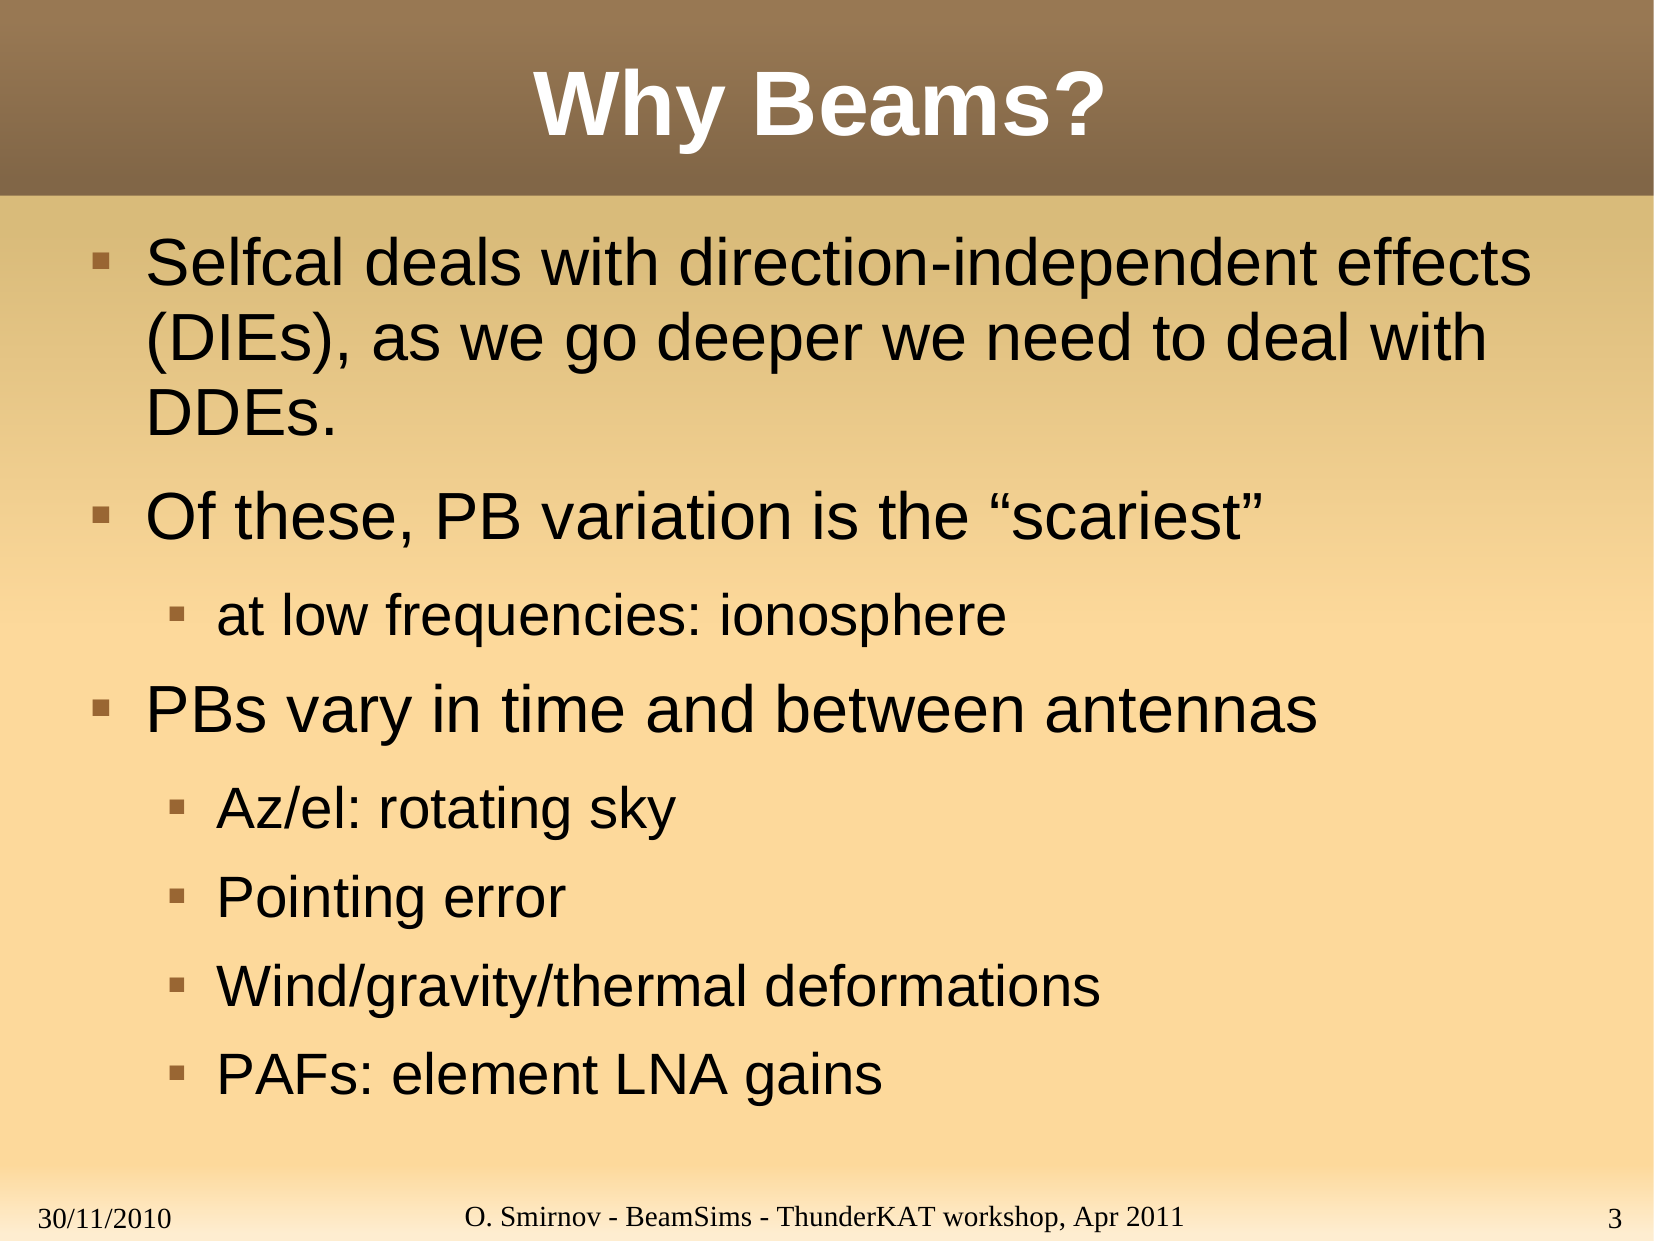

# Why Beams?
Selfcal deals with direction-independent effects (DIEs), as we go deeper we need to deal with DDEs.
Of these, PB variation is the “scariest”
at low frequencies: ionosphere
PBs vary in time and between antennas
Az/el: rotating sky
Pointing error
Wind/gravity/thermal deformations
PAFs: element LNA gains
O. Smirnov - BeamSims - ThunderKAT workshop, Apr 2011
30/11/2010
3